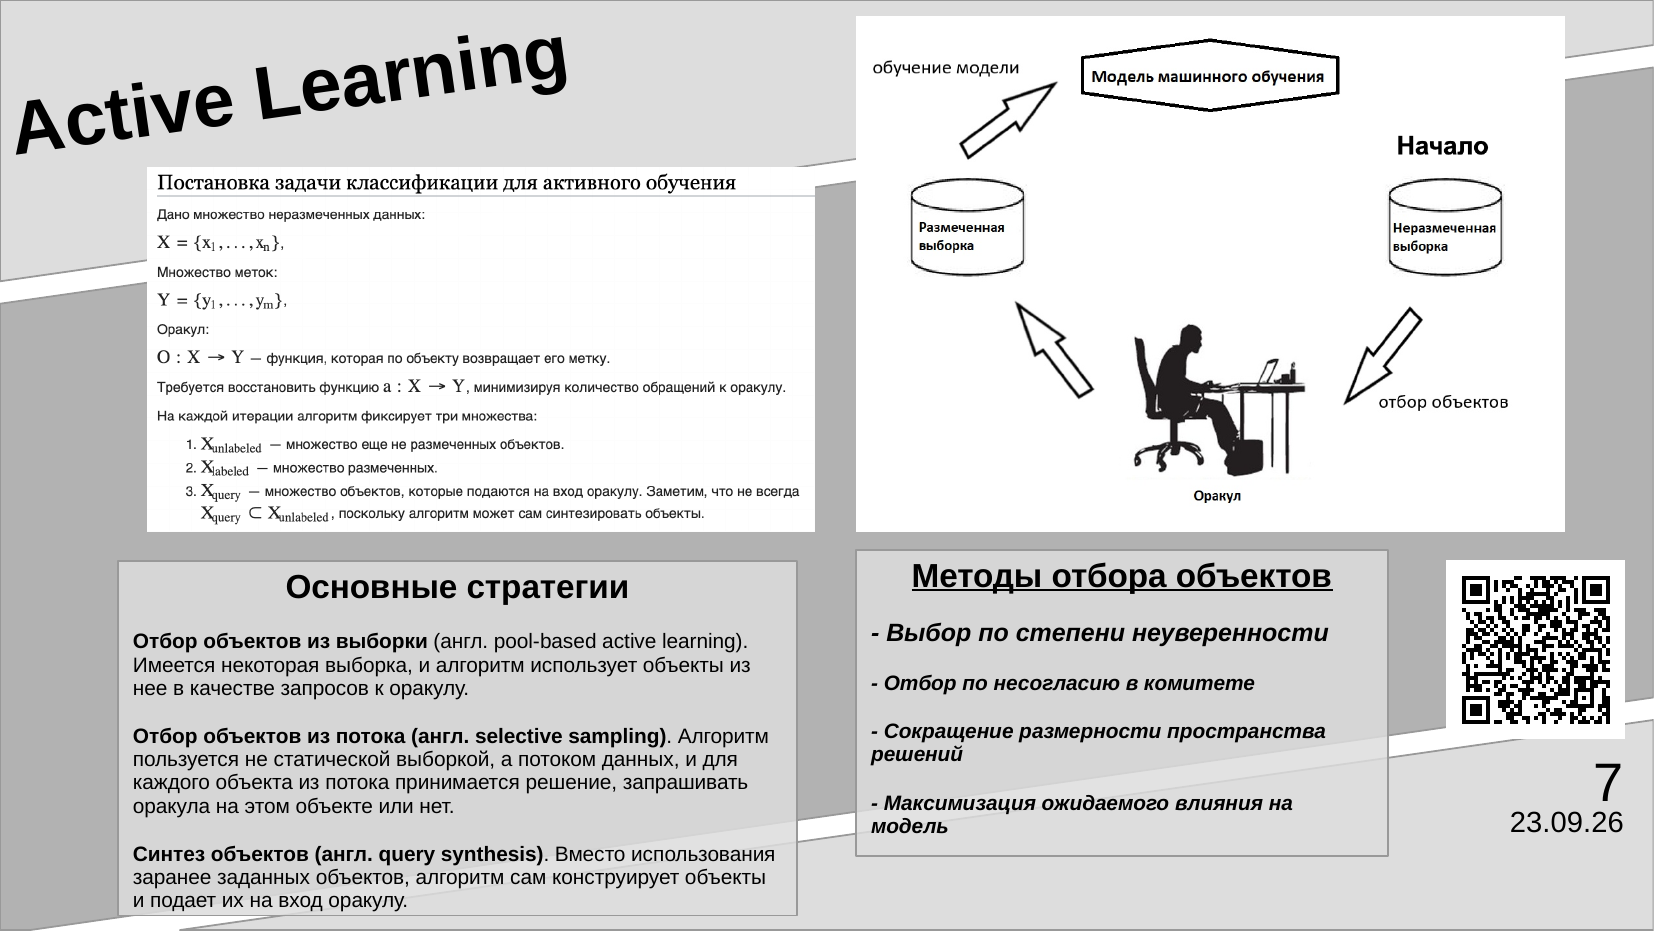

# Active Learning
Методы отбора объектов
- Выбор по степени неуверенности
- Отбор по несогласию в комитете
- Сокращение размерности пространства решений
- Максимизация ожидаемого влияния на модель
Основные стратегии
Отбор объектов из выборки (англ. pool-based active learning). Имеется некоторая выборка, и алгоритм использует объекты из нее в качестве запросов к оракулу.
Отбор объектов из потока (англ. selective sampling). Алгоритм пользуется не статической выборкой, а потоком данных, и для каждого объекта из потока принимается решение, запрашивать оракула на этом объекте или нет.
Синтез объектов (англ. query synthesis). Вместо использования заранее заданных объектов, алгоритм сам конструирует объекты и подает их на вход оракулу.
7